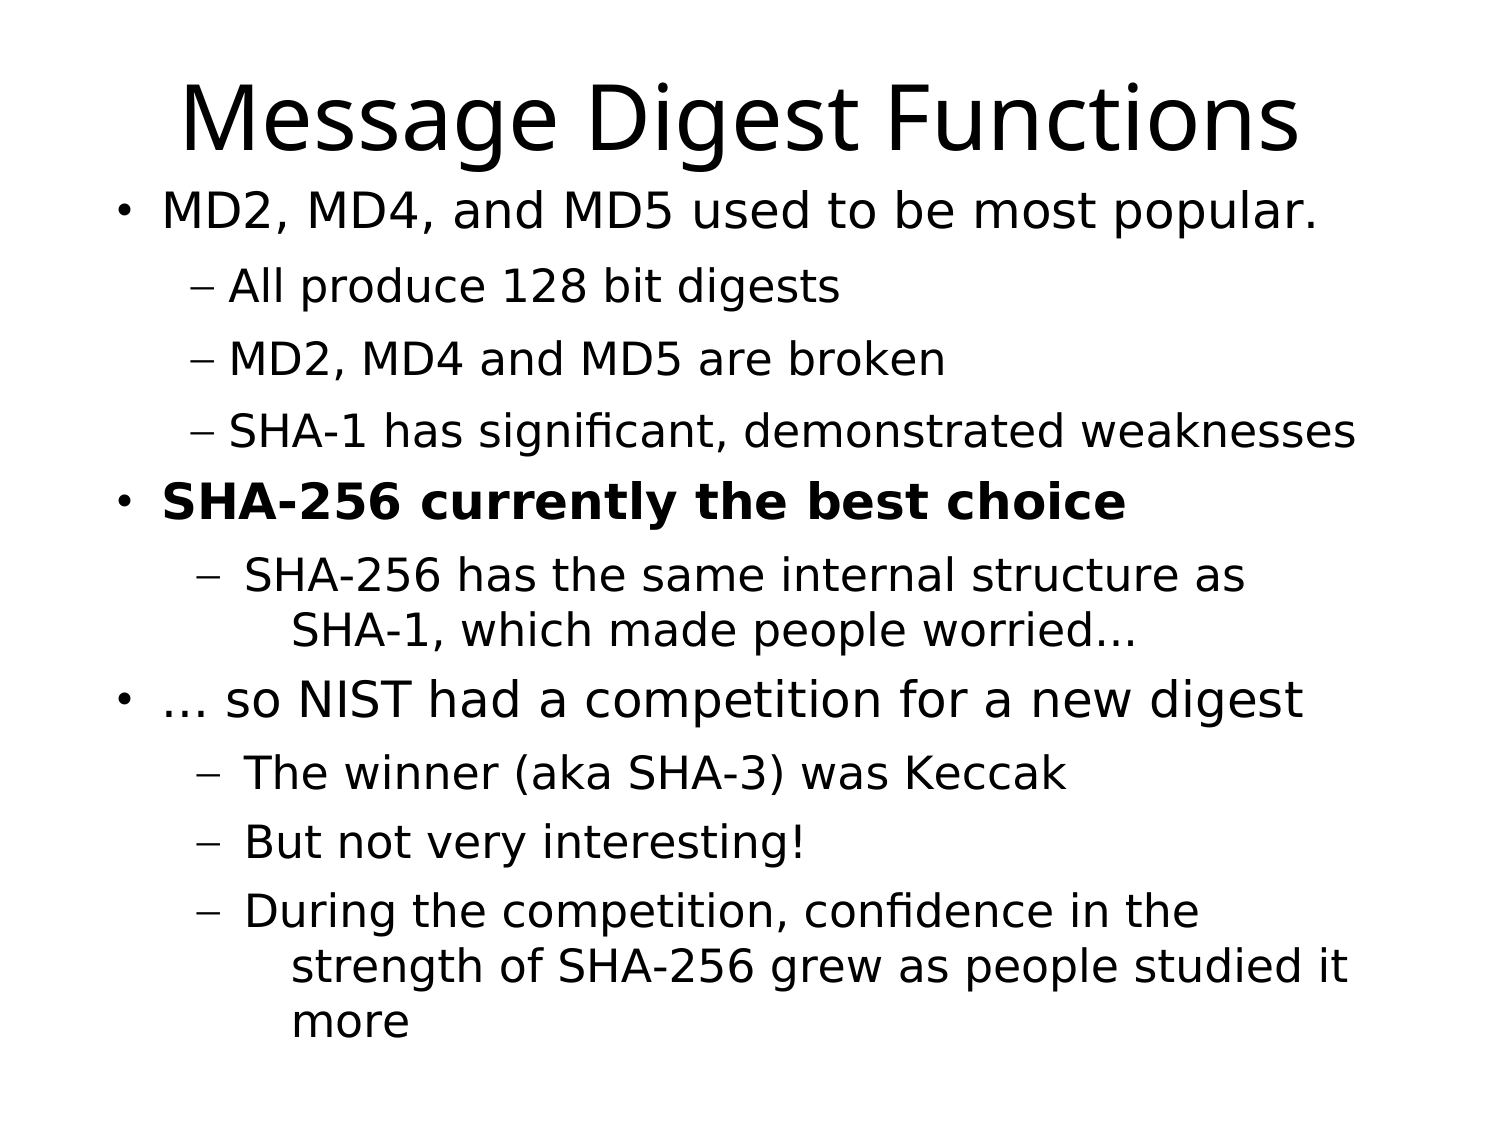

# Message Digest Functions
MD2, MD4, and MD5 used to be most popular.
All produce 128 bit digests
MD2, MD4 and MD5 are broken
SHA-1 has significant, demonstrated weaknesses
SHA-256 currently the best choice
SHA-256 has the same internal structure as SHA-1, which made people worried...
... so NIST had a competition for a new digest
The winner (aka SHA-3) was Keccak
But not very interesting!
During the competition, confidence in the strength of SHA-256 grew as people studied it more